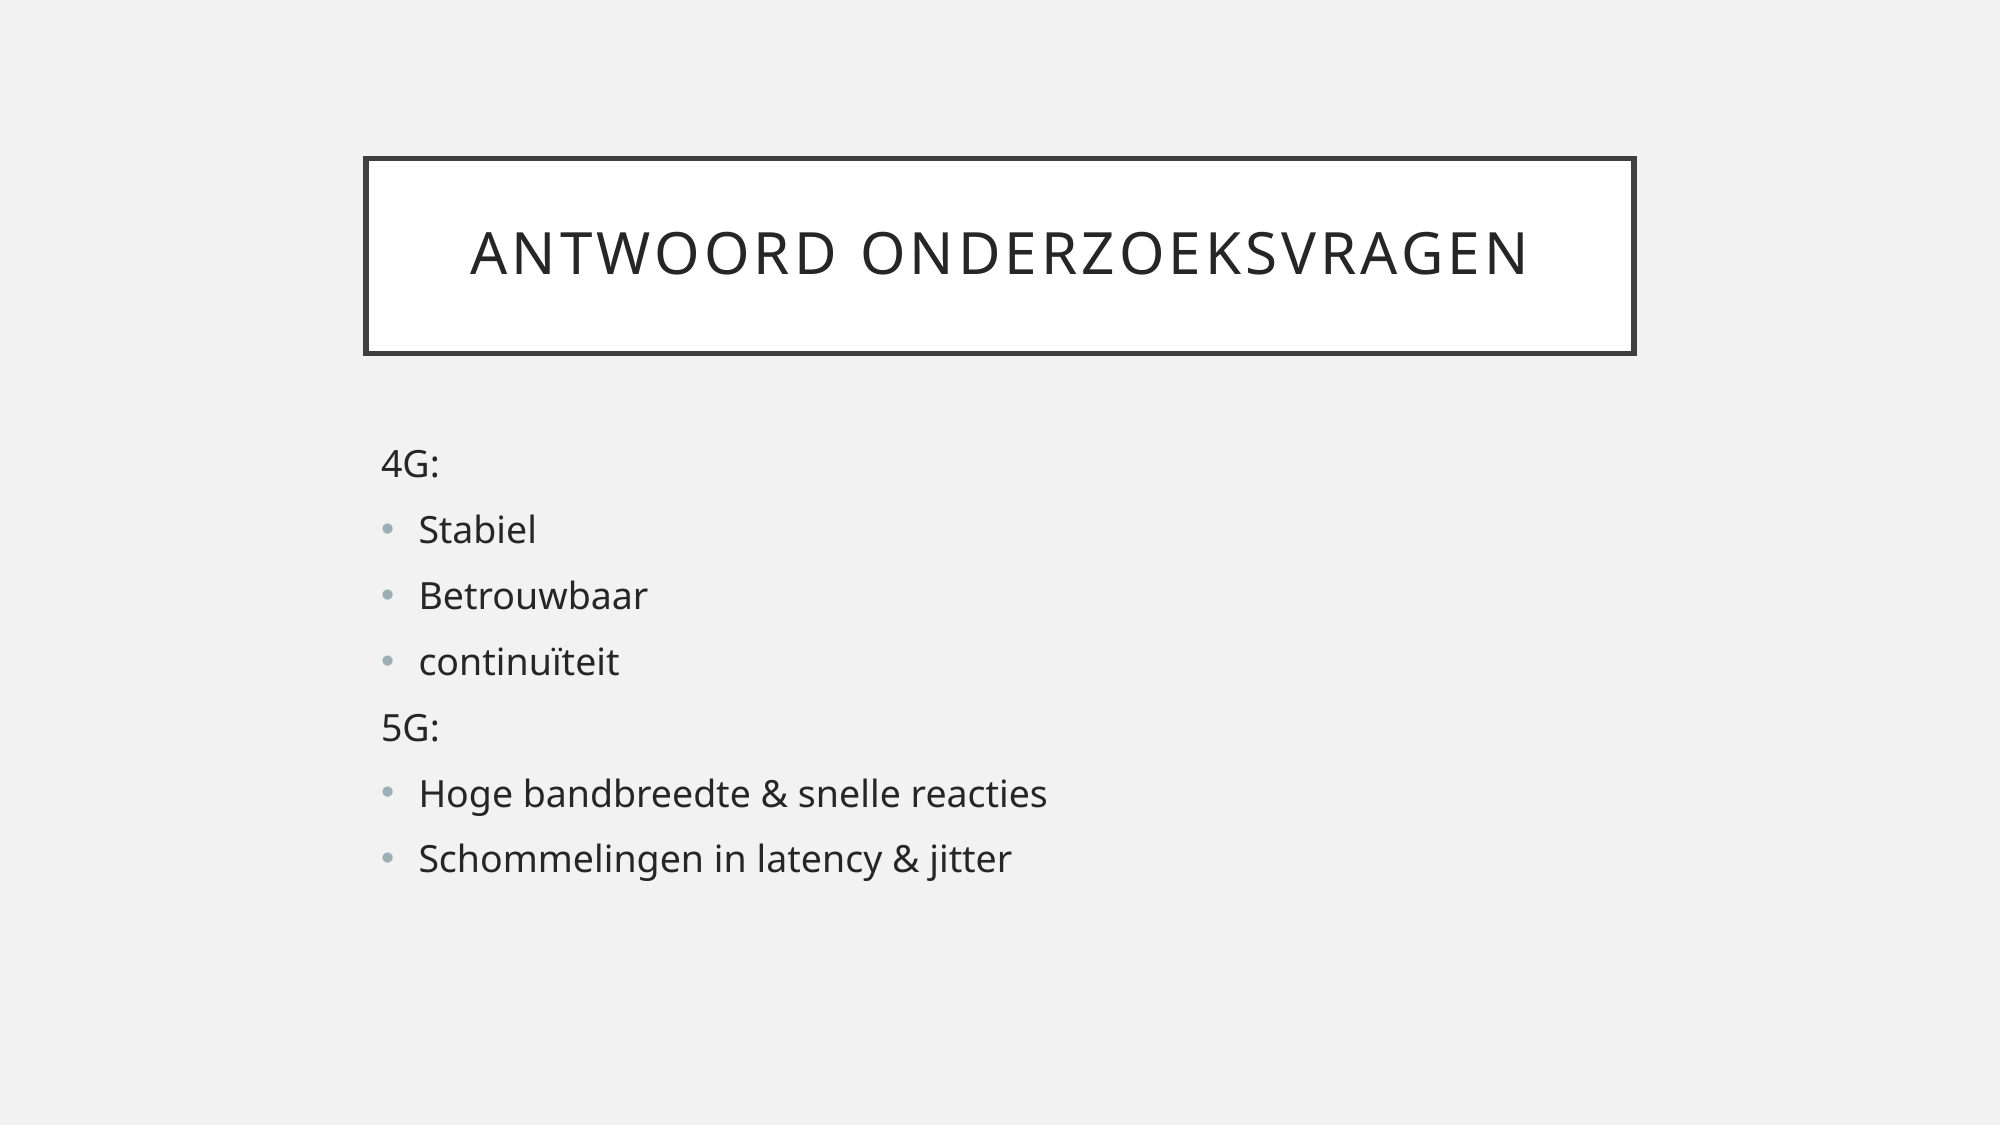

# Antwoord Onderzoeksvragen
4G:
Stabiel
Betrouwbaar
continuïteit
5G:
Hoge bandbreedte & snelle reacties
Schommelingen in latency & jitter